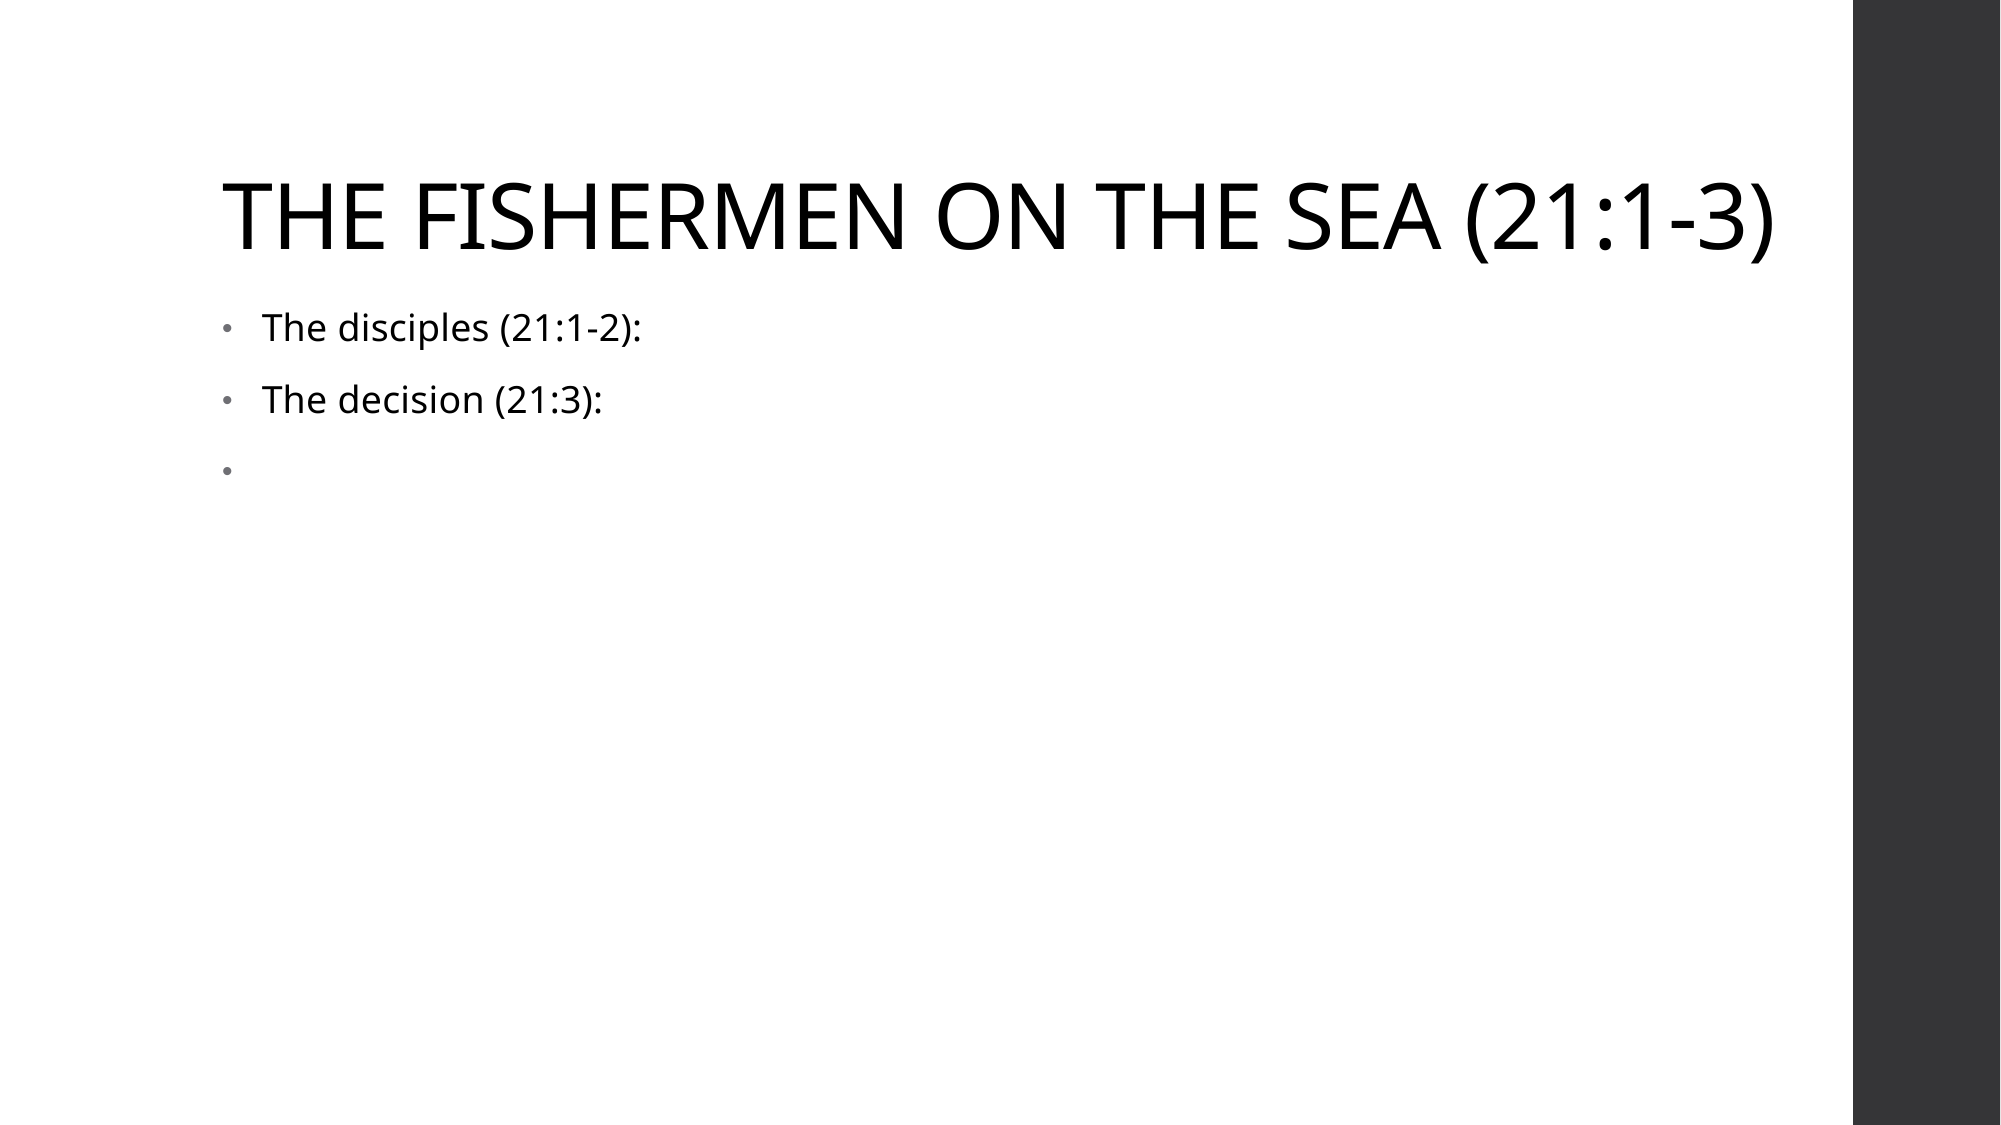

# THE FISHERMEN ON THE SEA (21:1-3)
 The disciples (21:1-2):
 The decision (21:3):